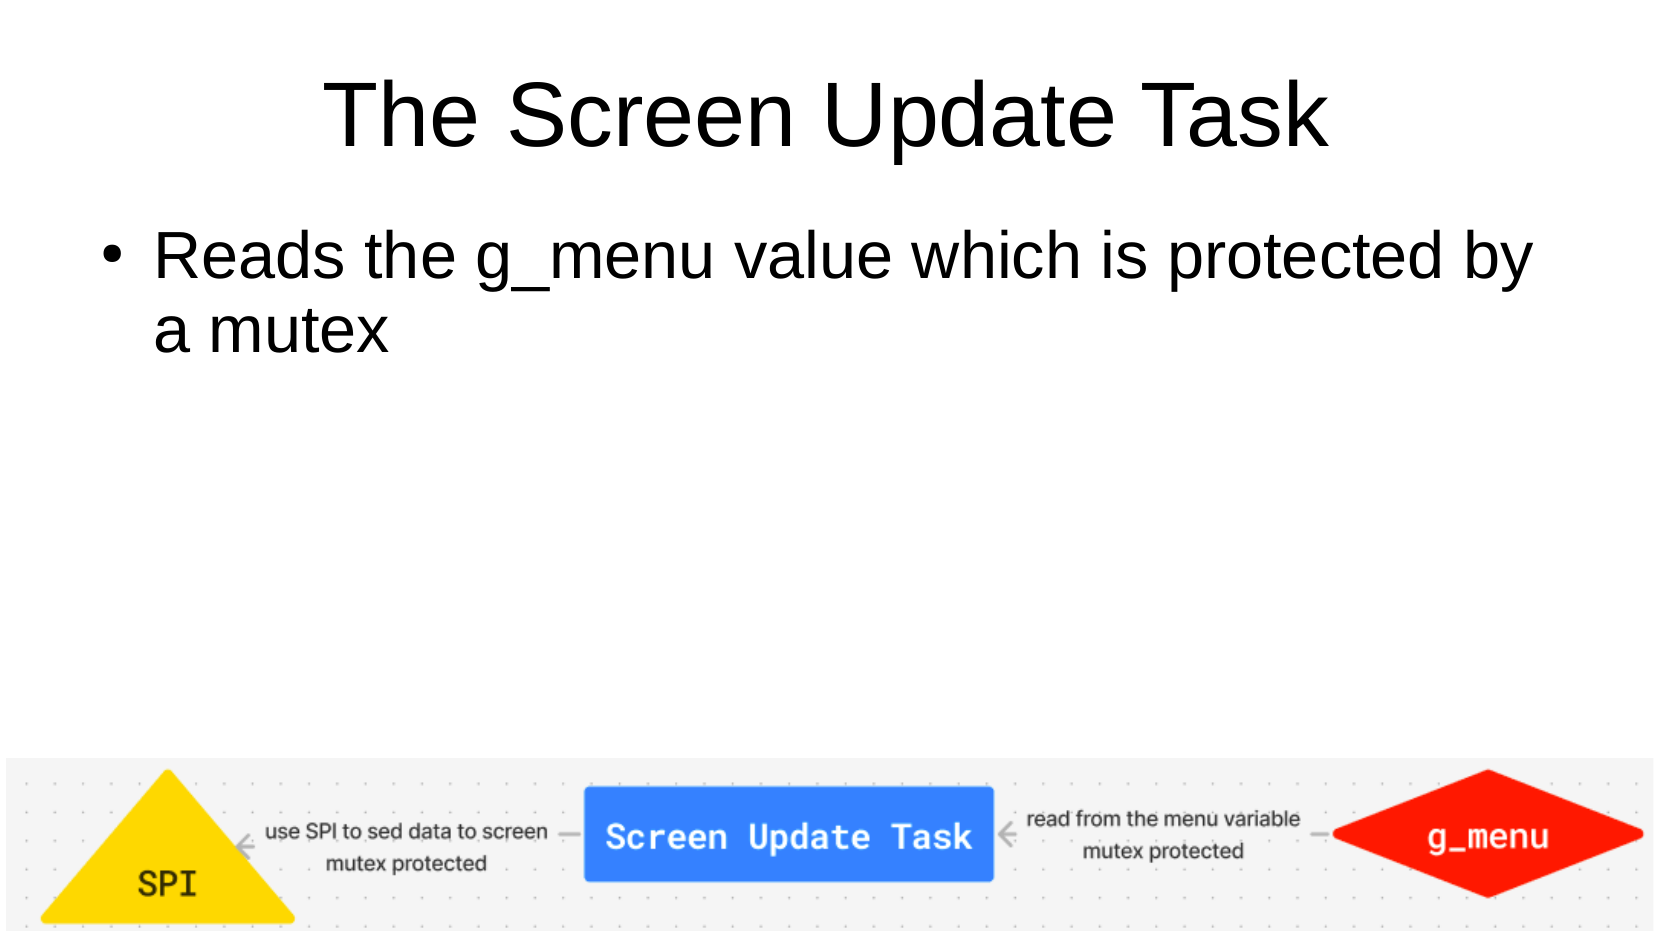

# The Screen Update Task
Reads the g_menu value which is protected by a mutex